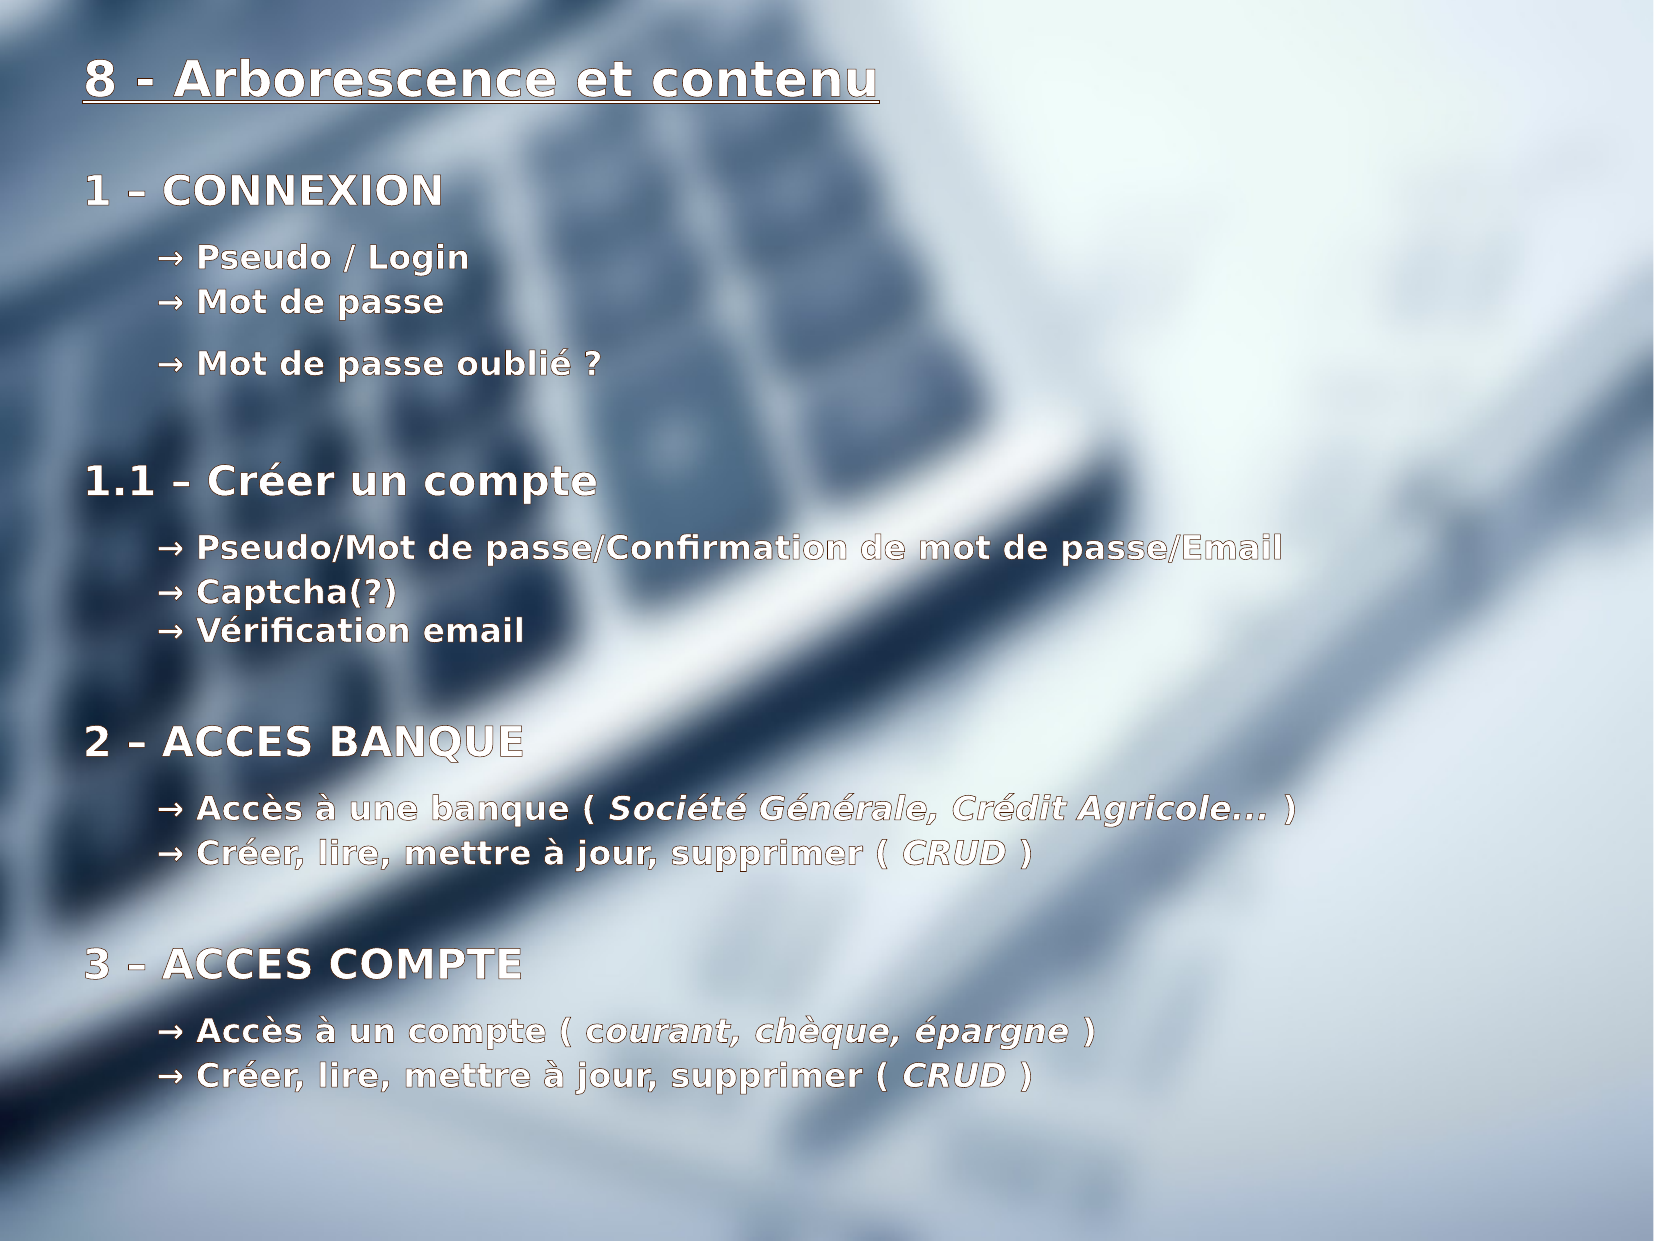

# 8 - Arborescence et contenu
1 – CONNEXION
	→ Pseudo / Login
	→ Mot de passe
	→ Mot de passe oublié ?
1.1 – Créer un compte
	→ Pseudo/Mot de passe/Confirmation de mot de passe/Email
	→ Captcha(?)
	→ Vérification email
2 – ACCES BANQUE
	→ Accès à une banque ( Société Générale, Crédit Agricole... )
	→ Créer, lire, mettre à jour, supprimer ( CRUD )
3 – ACCES COMPTE
	→ Accès à un compte ( courant, chèque, épargne )
	→ Créer, lire, mettre à jour, supprimer ( CRUD )